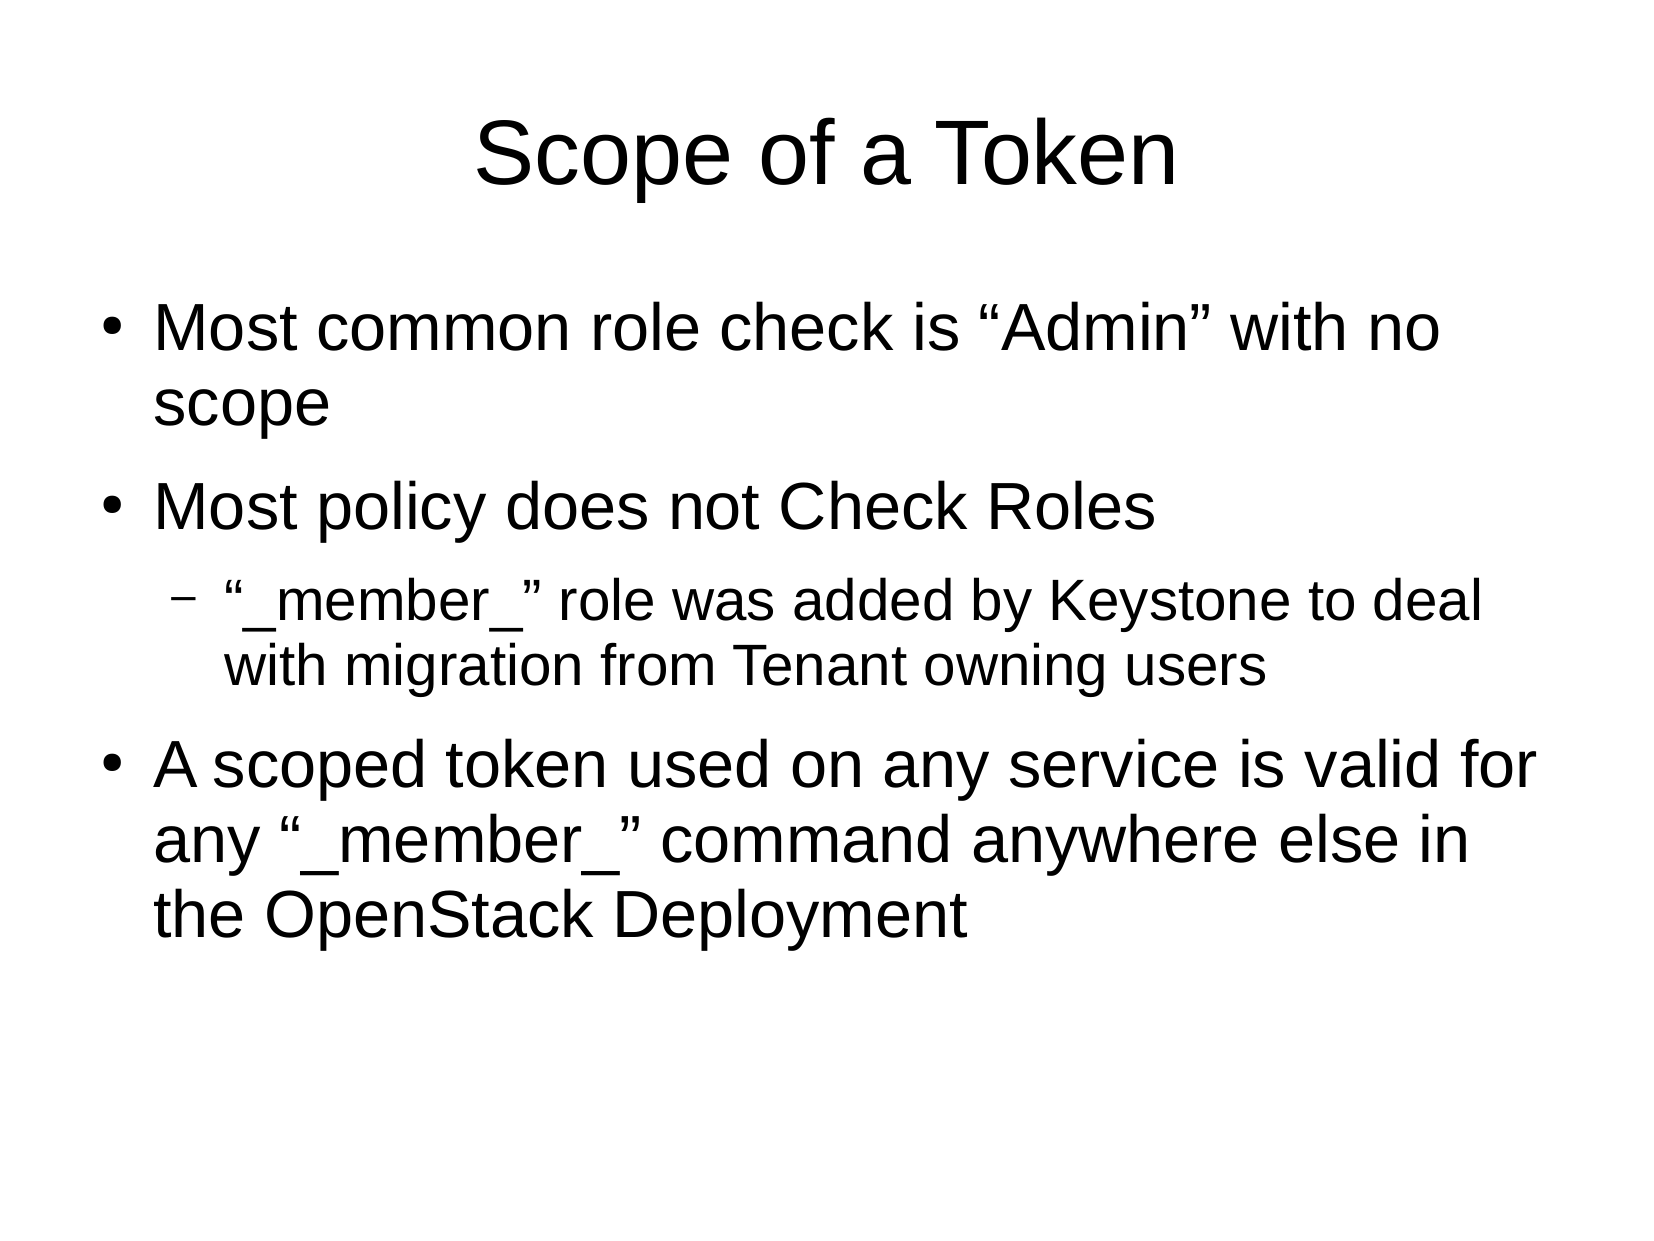

# Scope of a Token
Most common role check is “Admin” with no scope
Most policy does not Check Roles
“_member_” role was added by Keystone to deal with migration from Tenant owning users
A scoped token used on any service is valid for any “_member_” command anywhere else in the OpenStack Deployment